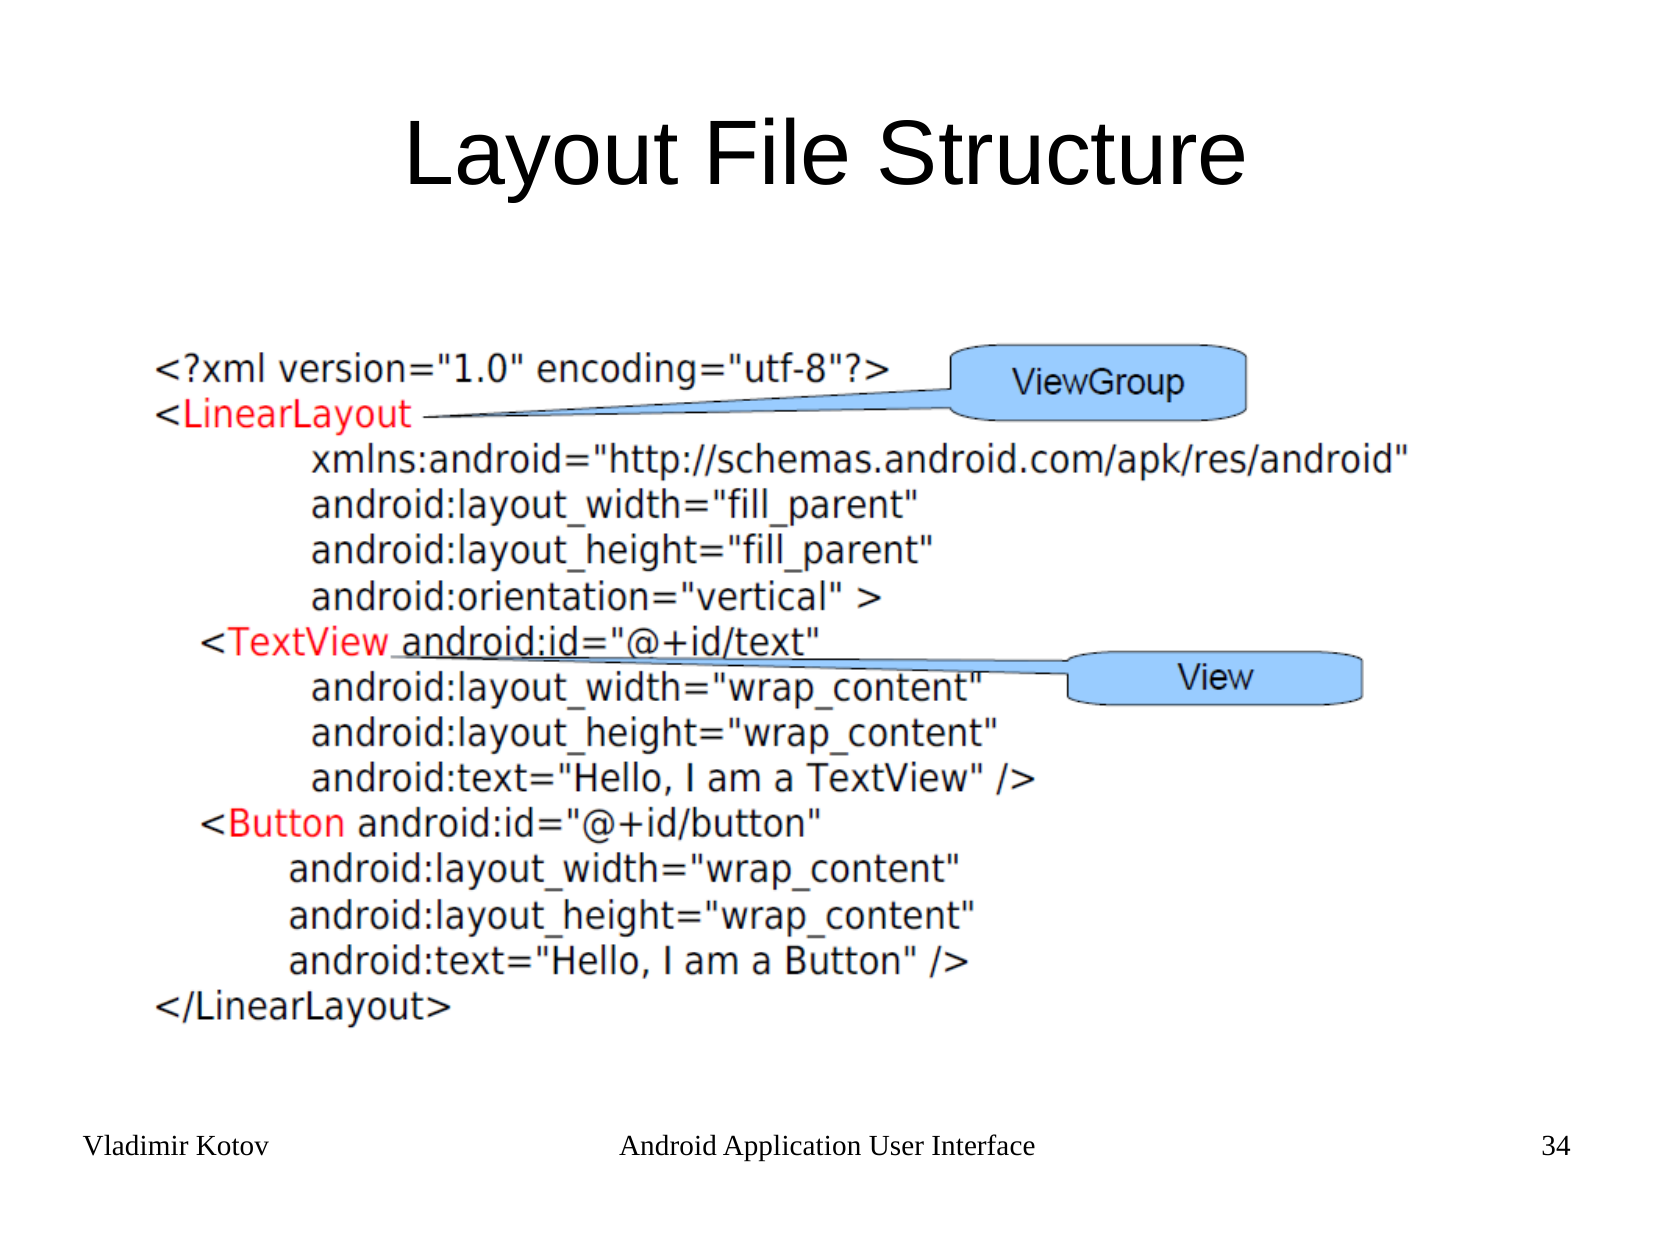

# Layout File Structure
Vladimir Kotov
Android Application User Interface
34